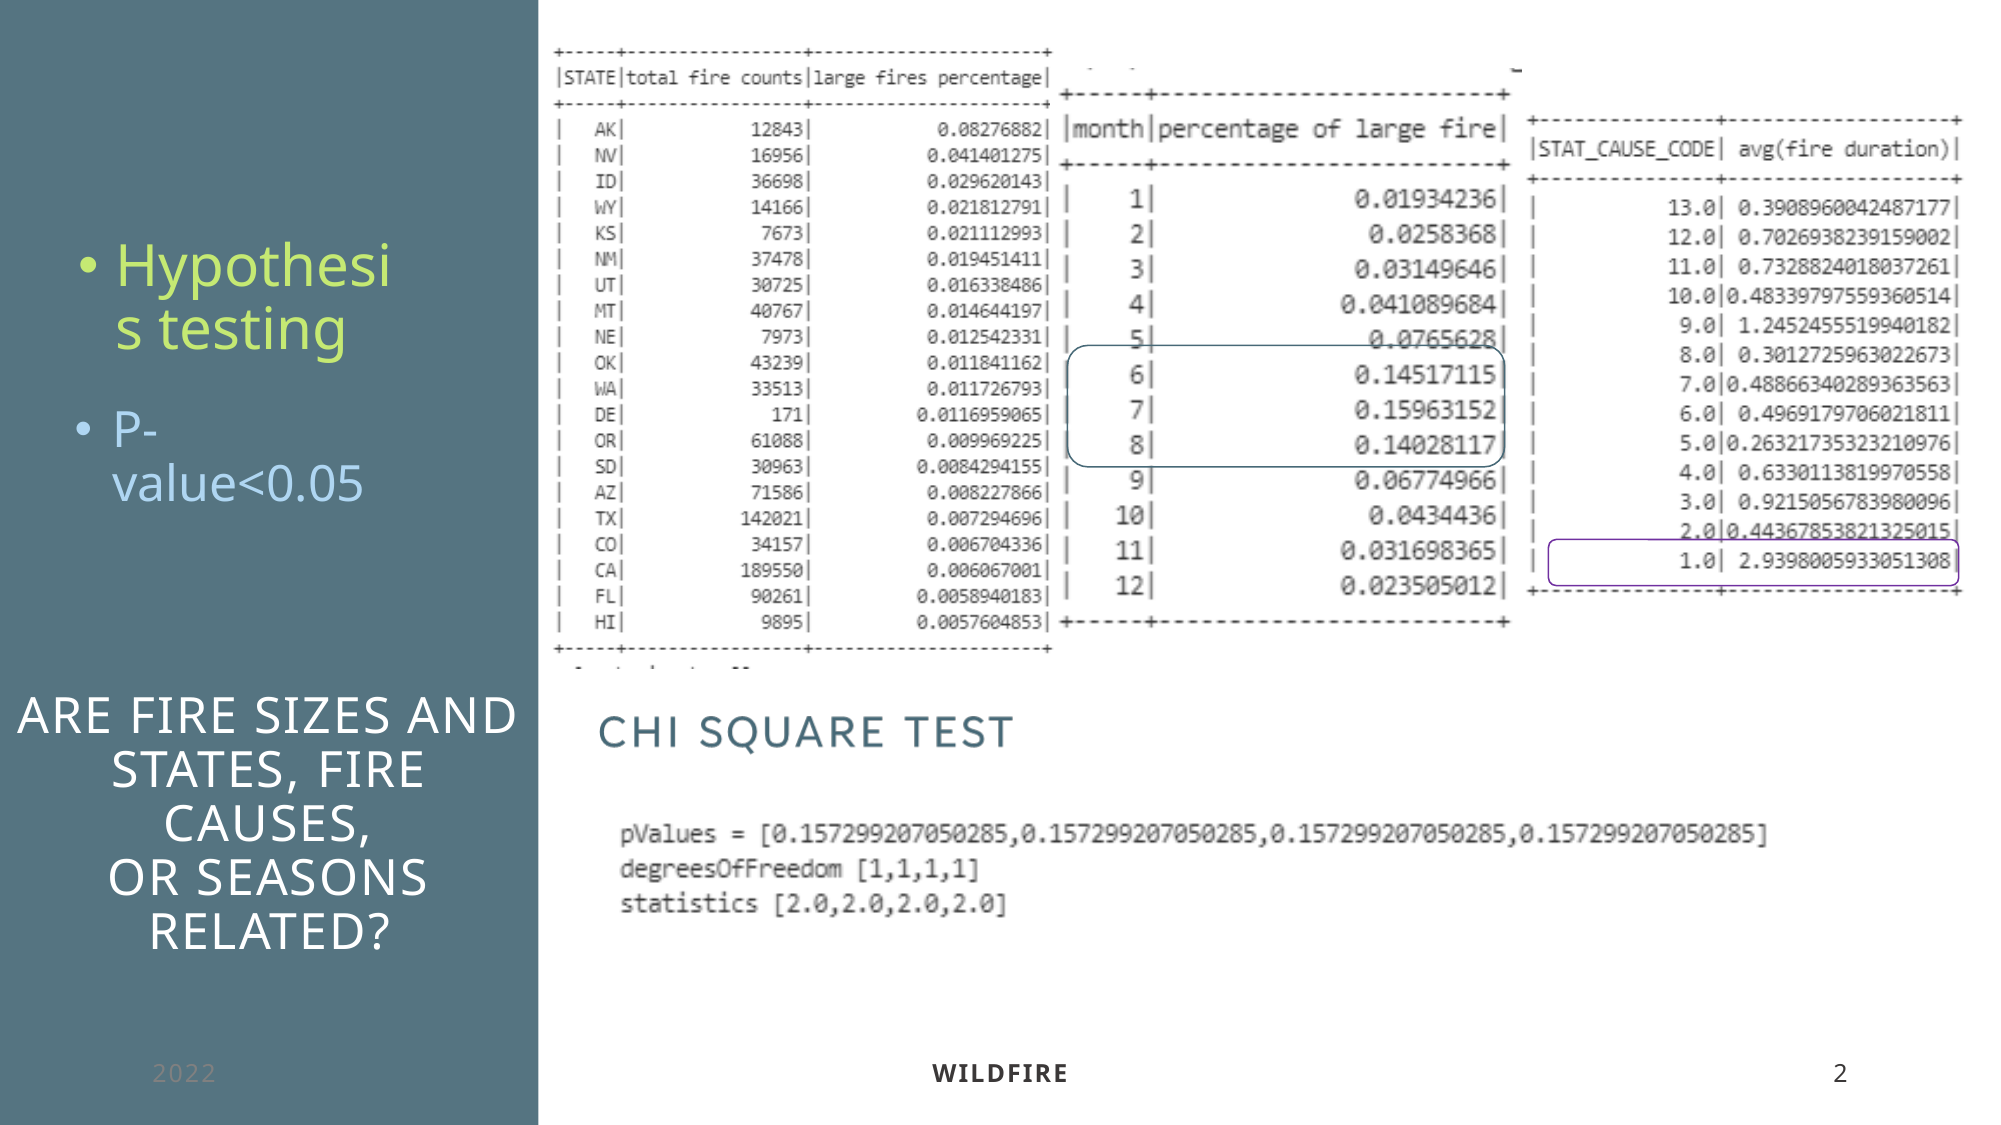

# Are fire sizes and states, fire causes, or seasons related?
Hypothesis testing
P-value<0.05
2022
wildfire
2